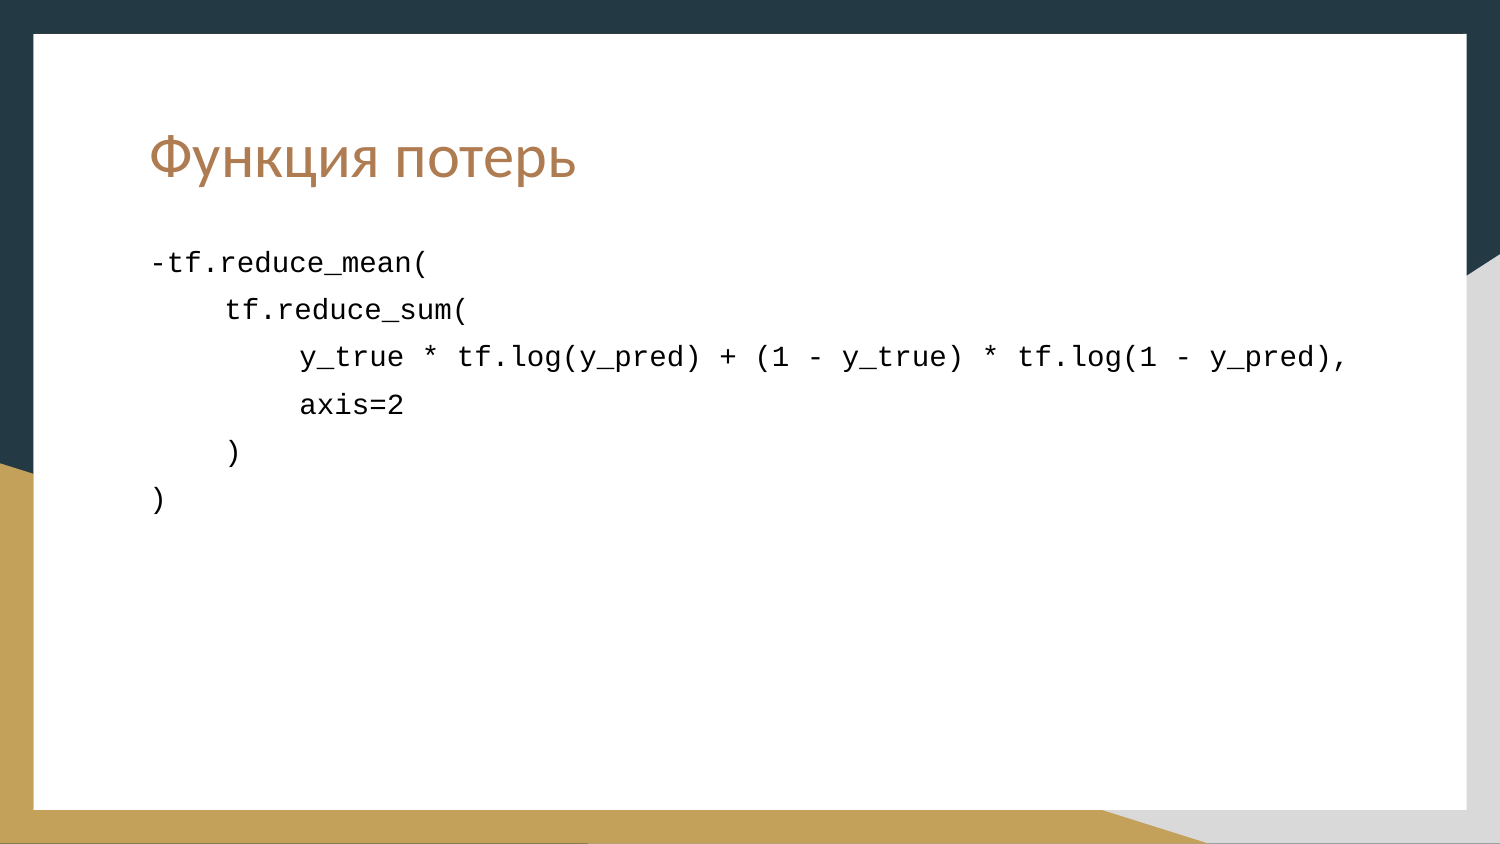

# Функция потерь
-tf.reduce_mean(
tf.reduce_sum(
y_true * tf.log(y_pred) + (1 - y_true) * tf.log(1 - y_pred),
axis=2
)
)